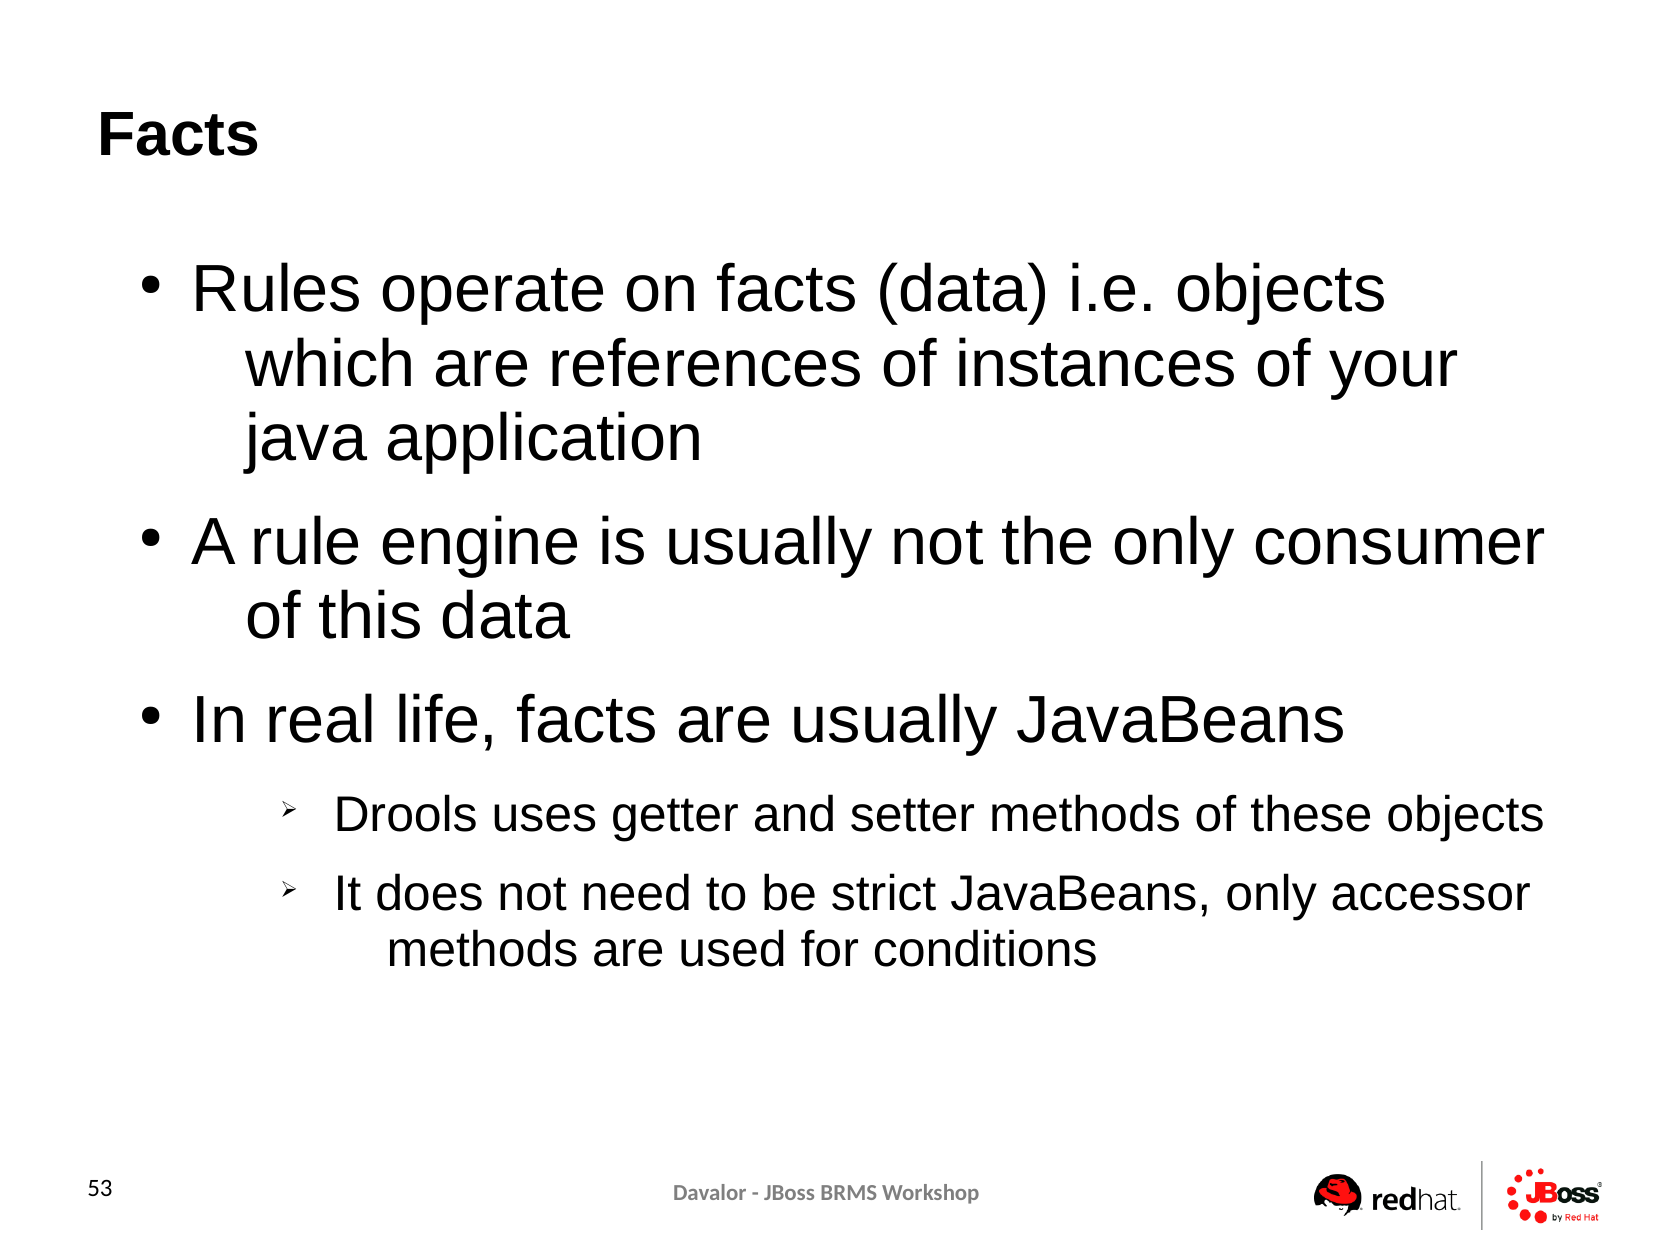

# Facts
Rules operate on facts (data) i.e. objects which are references of instances of your java application
A rule engine is usually not the only consumer of this data
In real life, facts are usually JavaBeans
Drools uses getter and setter methods of these objects
It does not need to be strict JavaBeans, only accessor methods are used for conditions